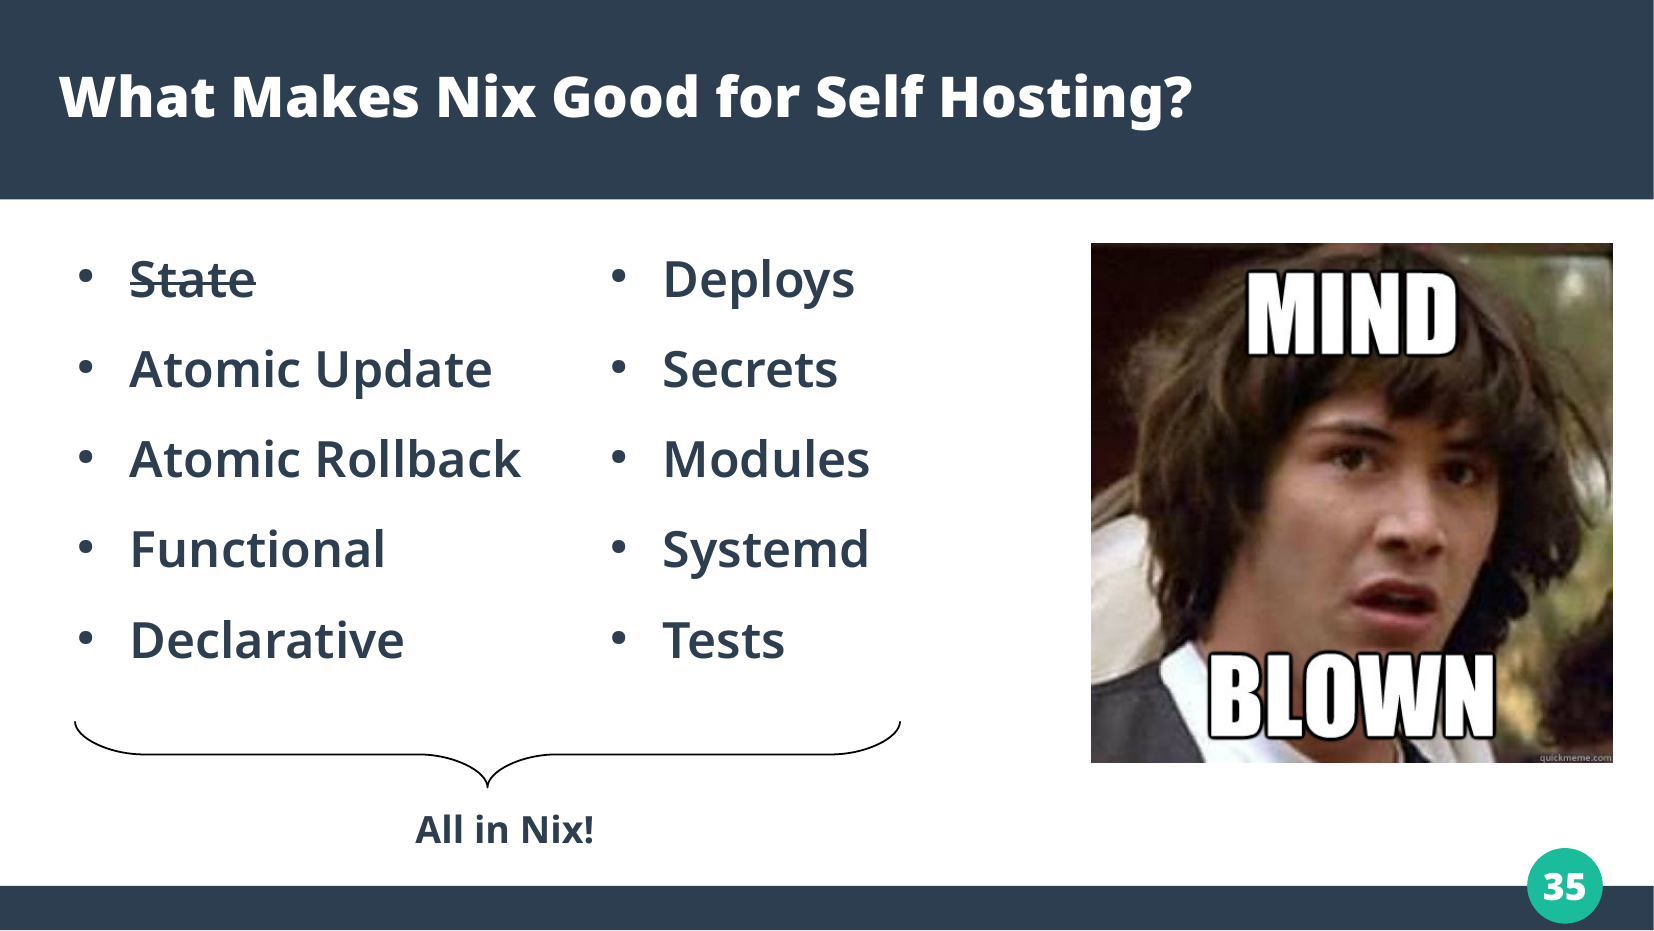

What Makes Nix Good for Self Hosting?
# State
Atomic Update
Atomic Rollback
Functional
Declarative
Deploys
Secrets
Modules
Systemd
Tests
All in Nix!